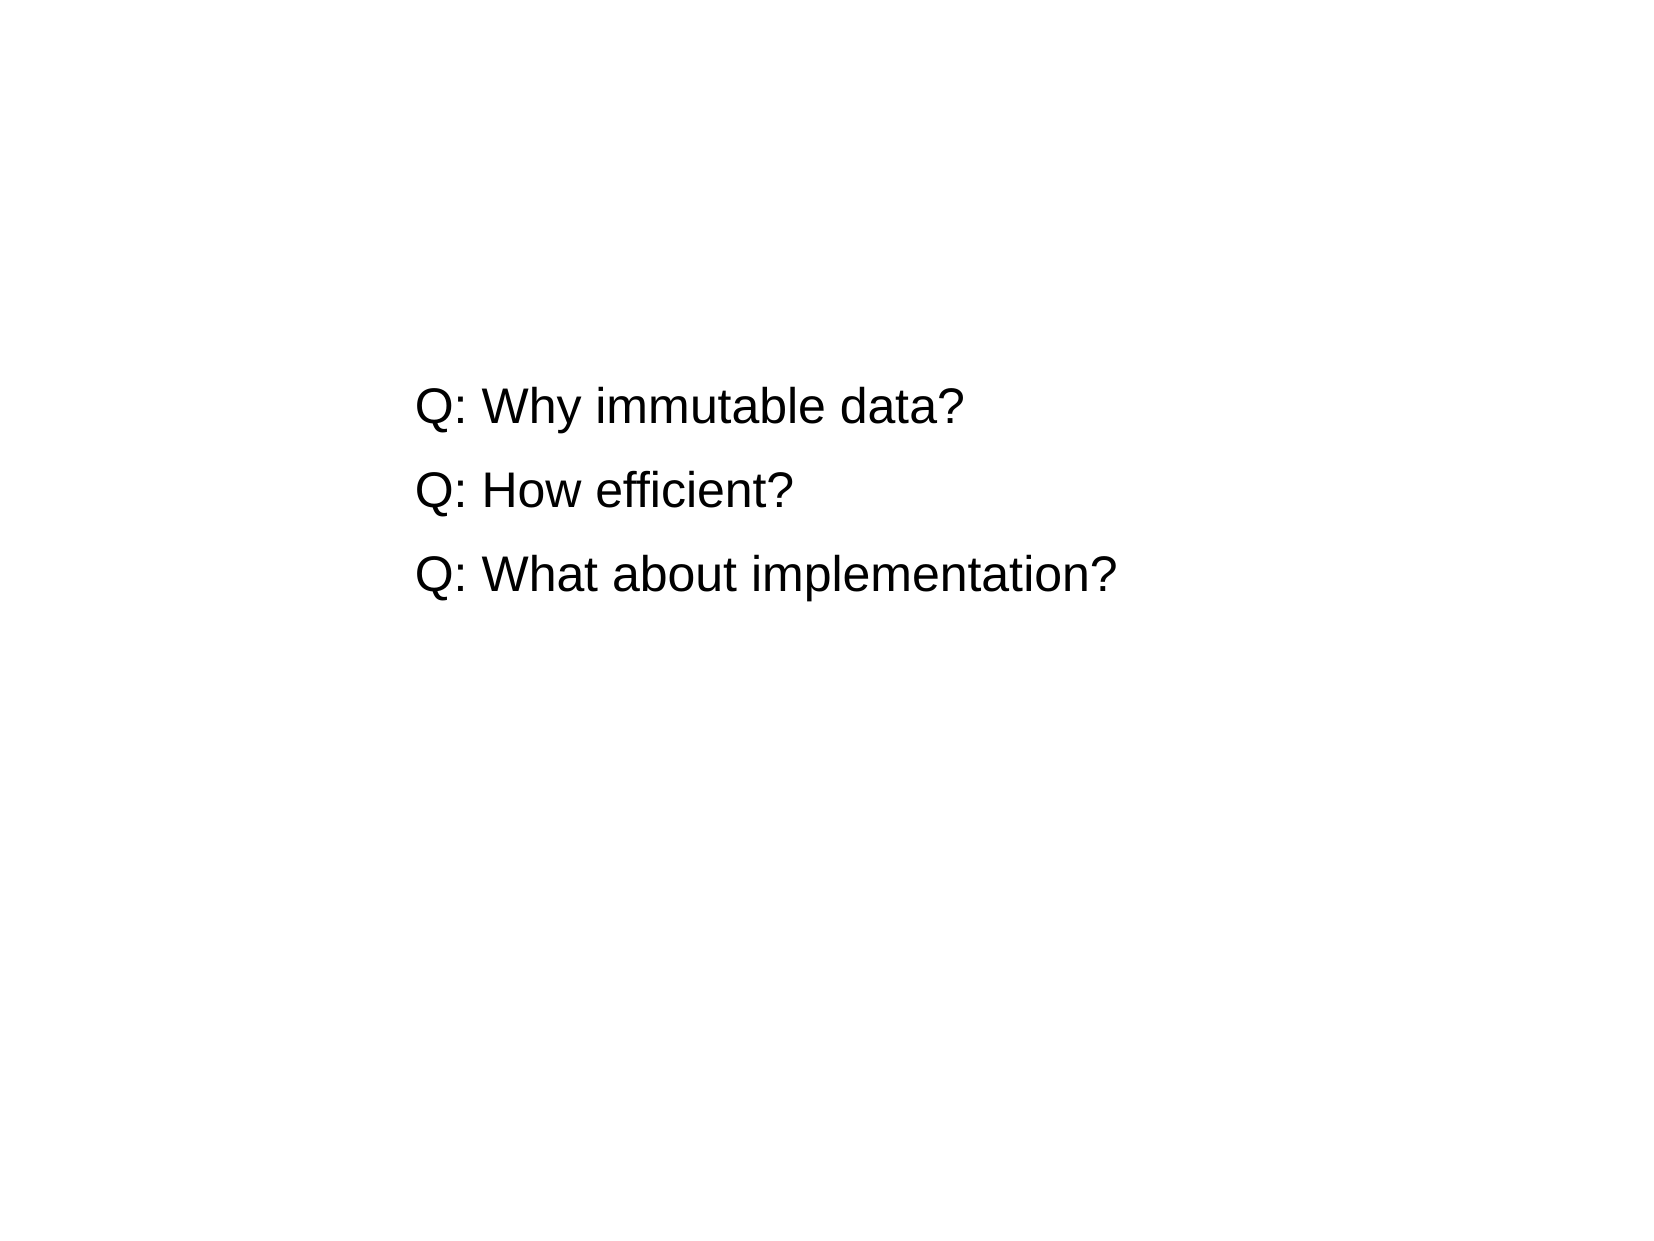

Q: Why immutable data?
Q: How efficient?
Q: What about implementation?